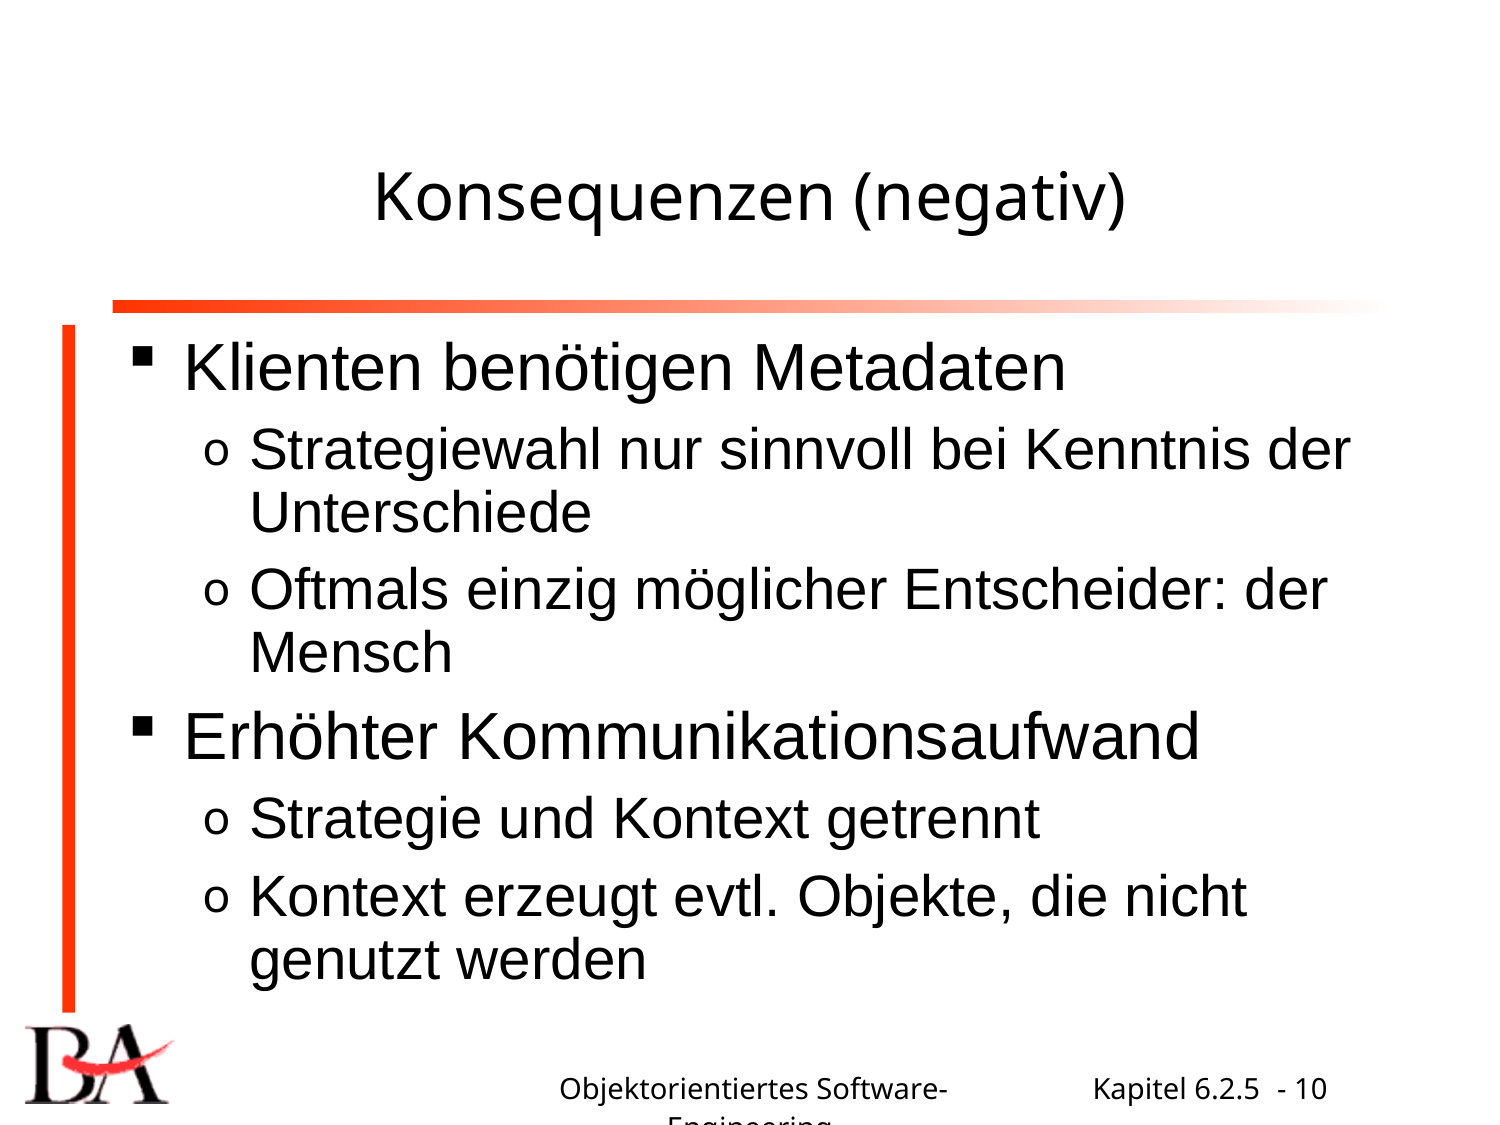

# Konsequenzen (negativ)
Klienten benötigen Metadaten
Strategiewahl nur sinnvoll bei Kenntnis der Unterschiede
Oftmals einzig möglicher Entscheider: der Mensch
Erhöhter Kommunikationsaufwand
Strategie und Kontext getrennt
Kontext erzeugt evtl. Objekte, die nicht genutzt werden
10